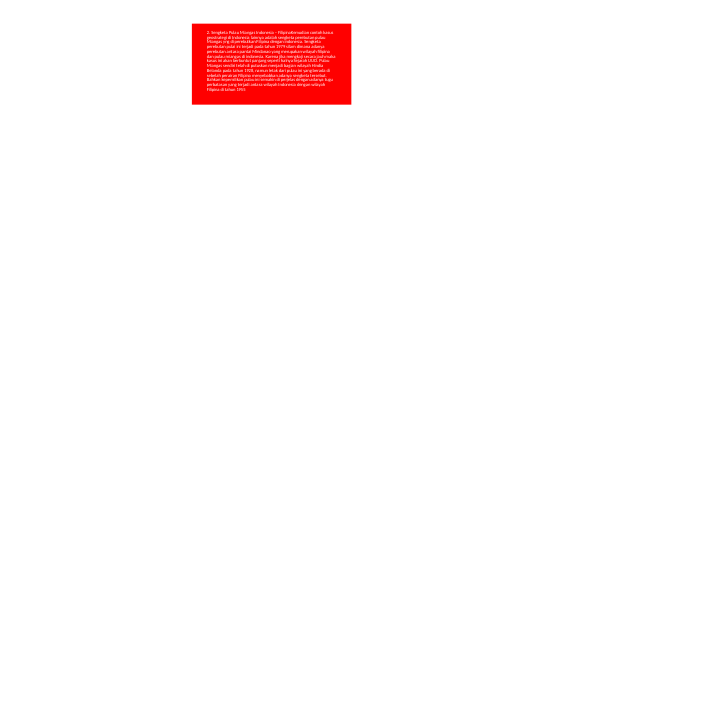

# 2. Sengketa Pulau Miangas Indonesia – FilipinaKemudian contoh kasus geostrategi di Indonesia lainnya adalah sengketa perebutan pulau Miangas yng di perebutkan Filipina dengan indonesia. Sengketa perebutan pulai ini terjadi pada tahun 1979 silam dimana adanya perebutan antara pantai Mindanao yang merupakan wilayah filipina dan pulau miangas di indonesia. Karena jika mengkaji secara jauh maka kasus ini akan berbuntut panjang seperti halnya Sejarah UUD. Pulau Miangas sendiri telah di putuskan menjadi bagian wilayah Hindia Belanda pada tahun 1928, namun letak dari pulau ini yang berada di sebelah perairan Filipina menyebabkan adanya sengketa tersebut. Bahkan kepemilikan pulau ini semakin di perjelas dengan adanya tugu perbatasan yang terjadi antara wilayah Indonesia dengan wilayah Filipina di tahun 1955